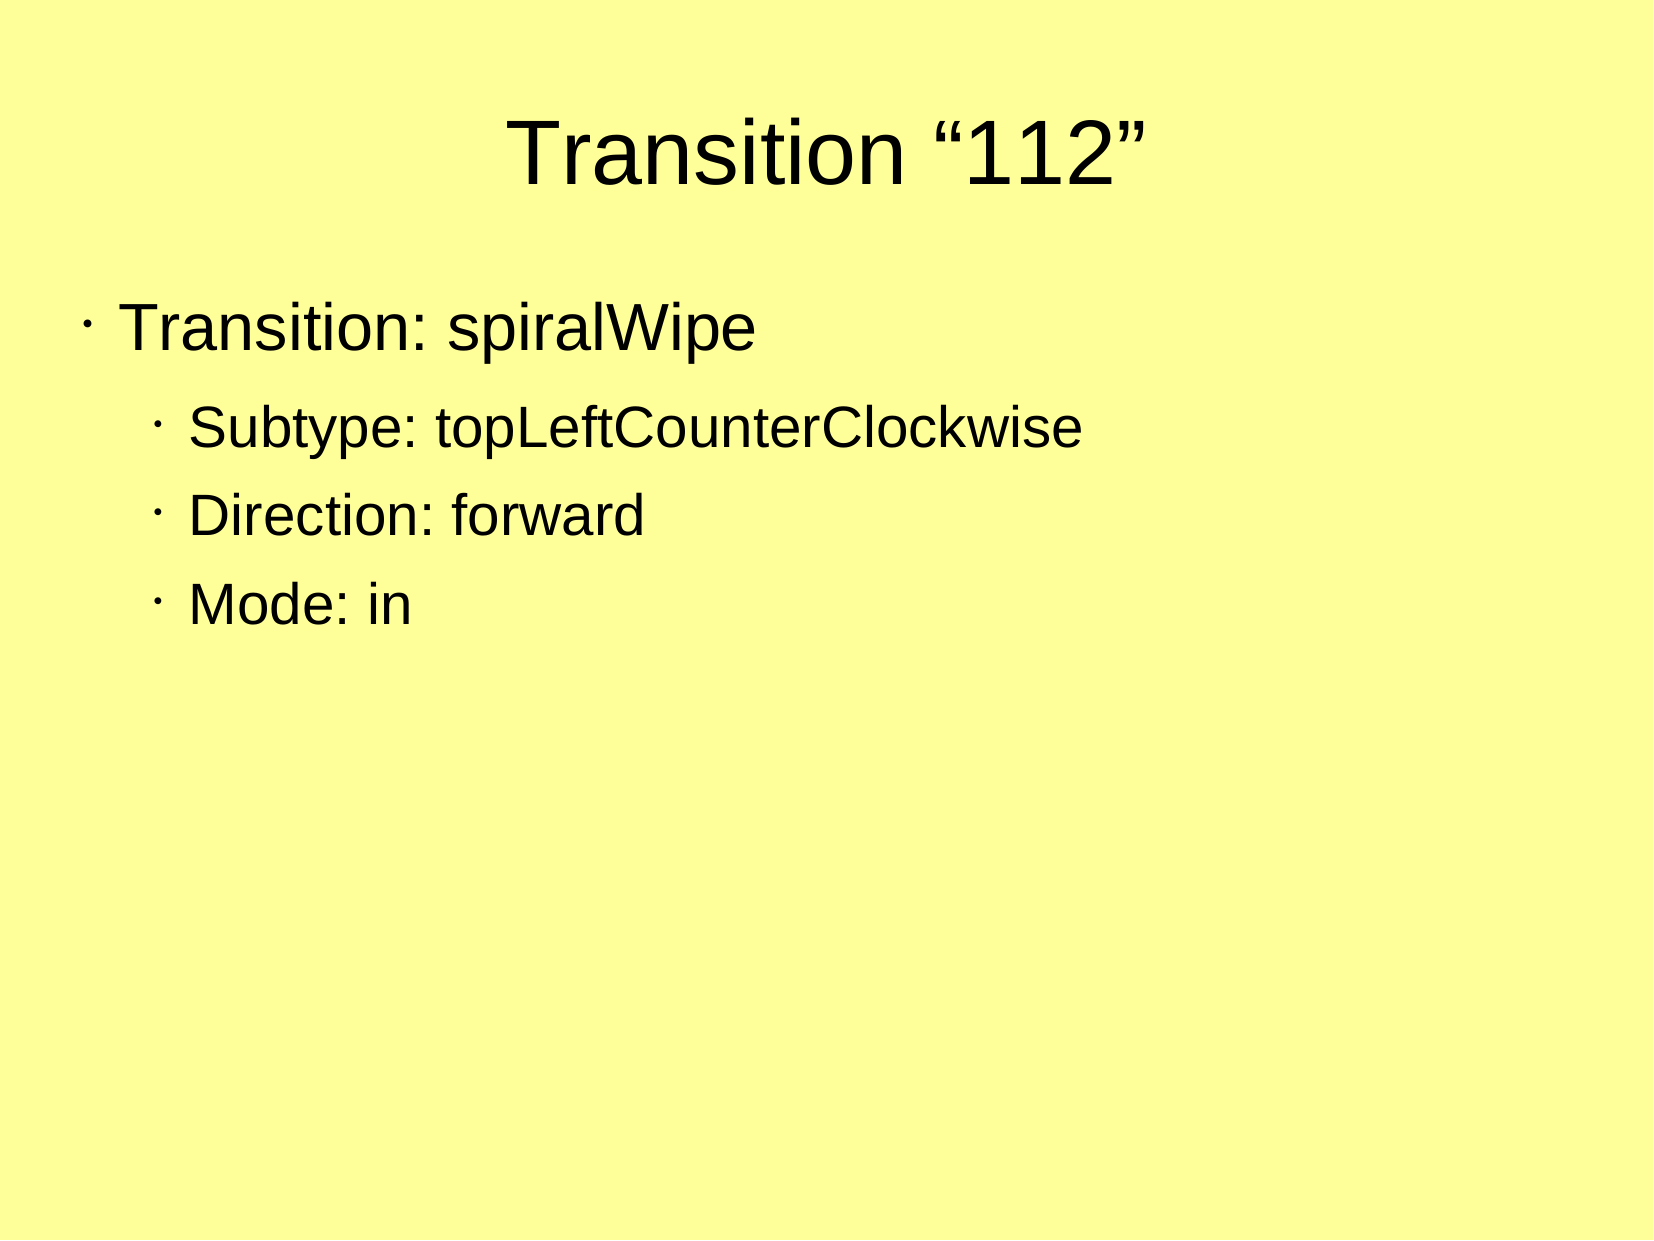

# Transition “112”
Transition: spiralWipe
Subtype: topLeftCounterClockwise
Direction: forward
Mode: in